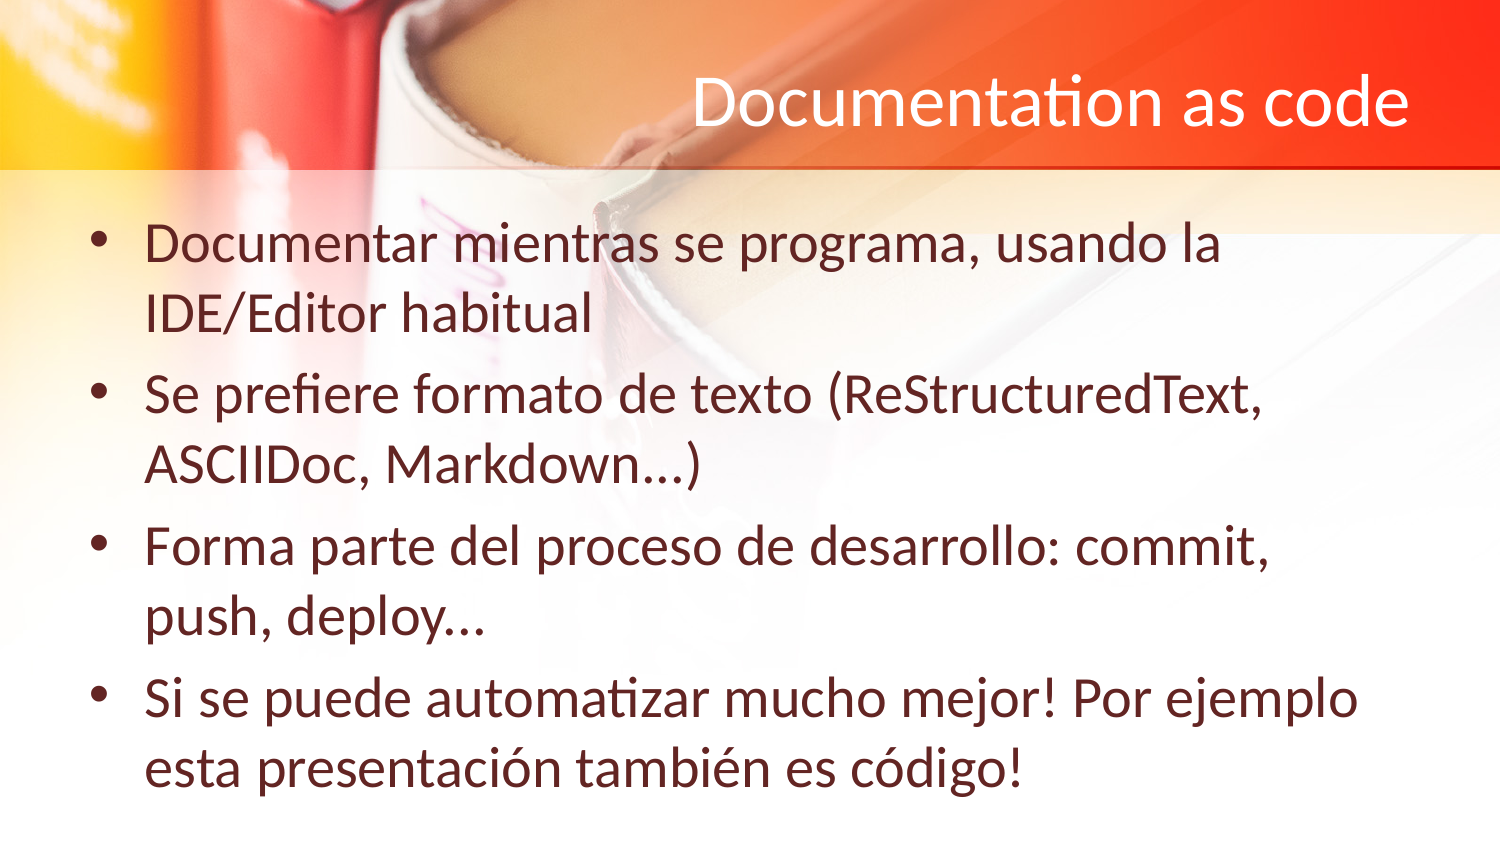

# Documentation as code
Documentar mientras se programa, usando la IDE/Editor habitual
Se prefiere formato de texto (ReStructuredText, ASCIIDoc, Markdown...)
Forma parte del proceso de desarrollo: commit, push, deploy...
Si se puede automatizar mucho mejor! Por ejemplo esta presentación también es código!